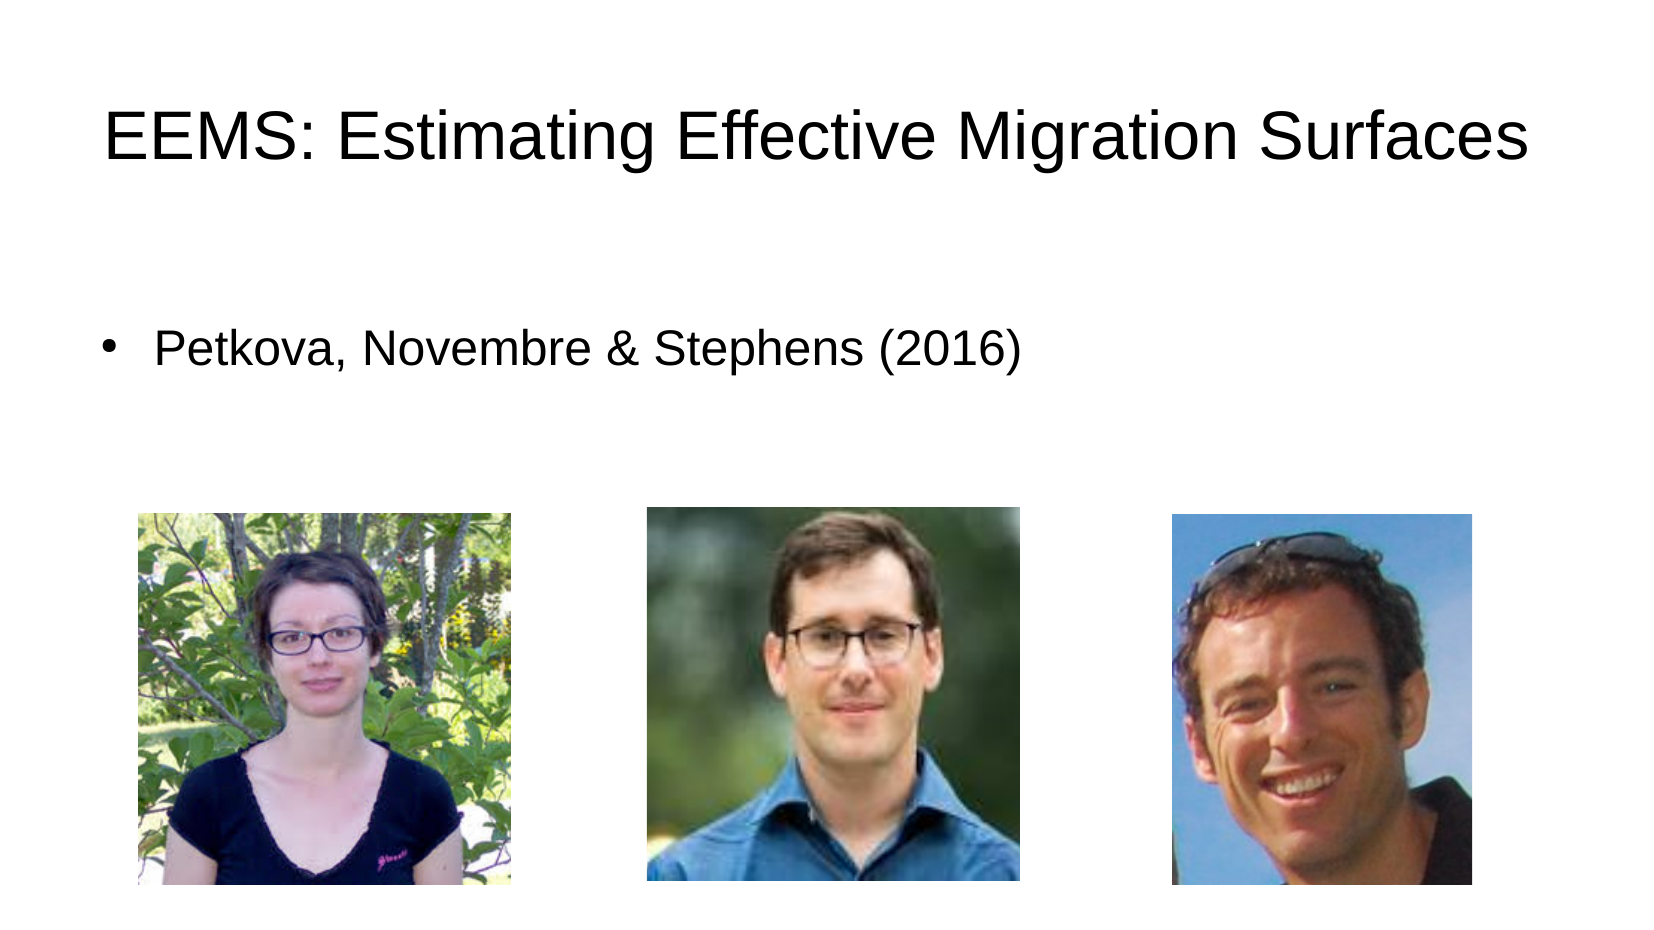

# EEMS: Estimating Effective Migration Surfaces
Petkova, Novembre & Stephens (2016)